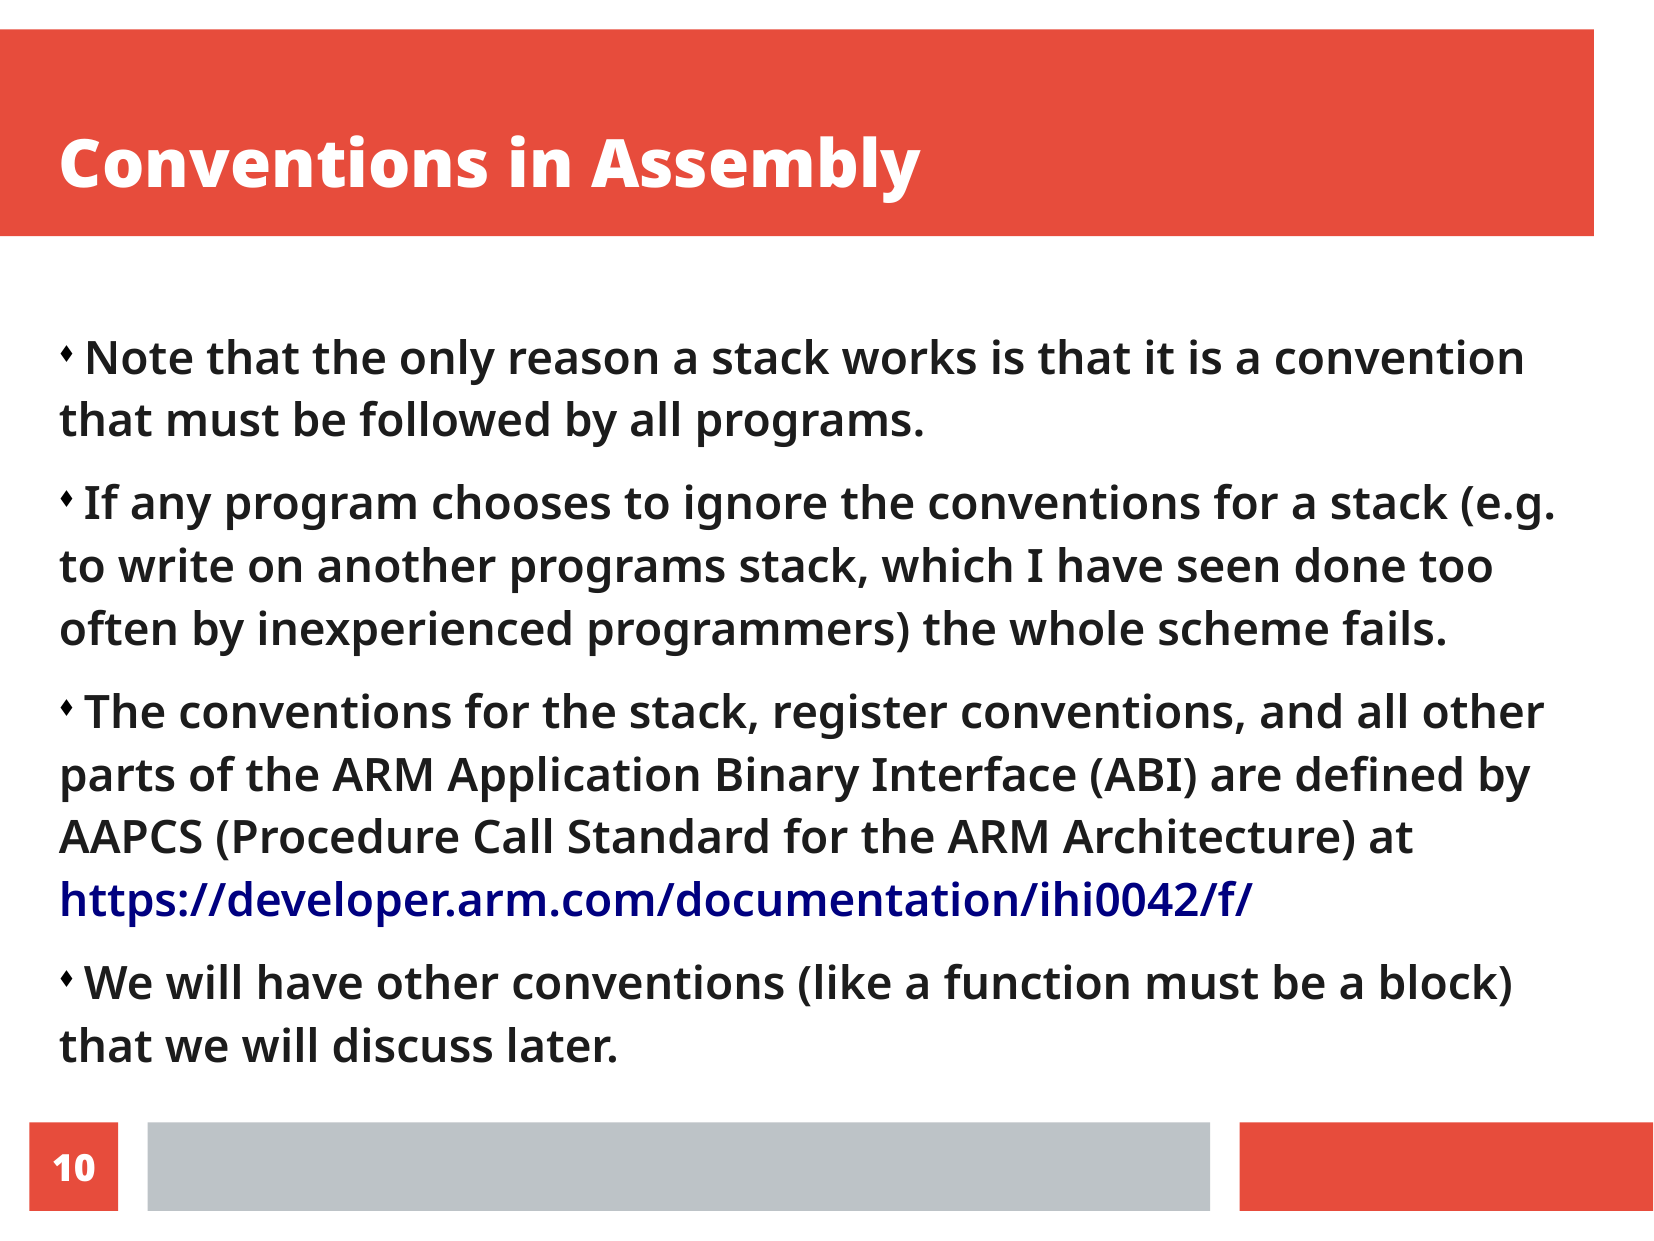

# Conventions in Assembly
 Note that the only reason a stack works is that it is a convention that must be followed by all programs.
 If any program chooses to ignore the conventions for a stack (e.g. to write on another programs stack, which I have seen done too often by inexperienced programmers) the whole scheme fails.
 The conventions for the stack, register conventions, and all other parts of the ARM Application Binary Interface (ABI) are defined by AAPCS (Procedure Call Standard for the ARM Architecture) at https://developer.arm.com/documentation/ihi0042/f/
 We will have other conventions (like a function must be a block) that we will discuss later.
10